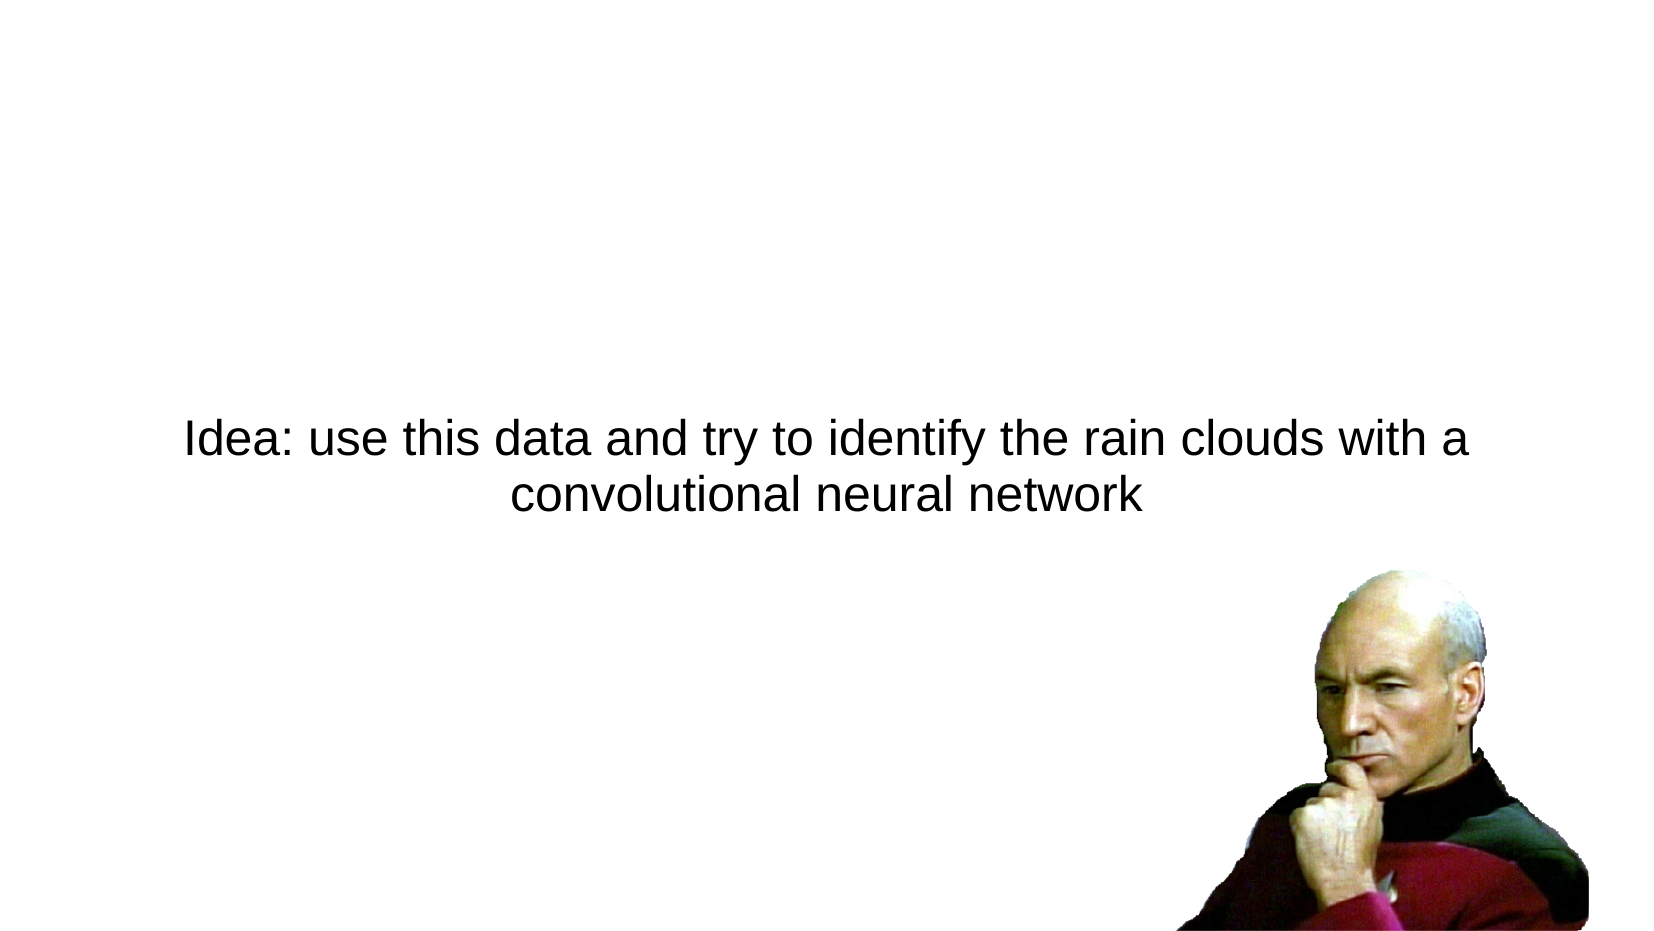

# Idea: use this data and try to identify the rain clouds with a convolutional neural network